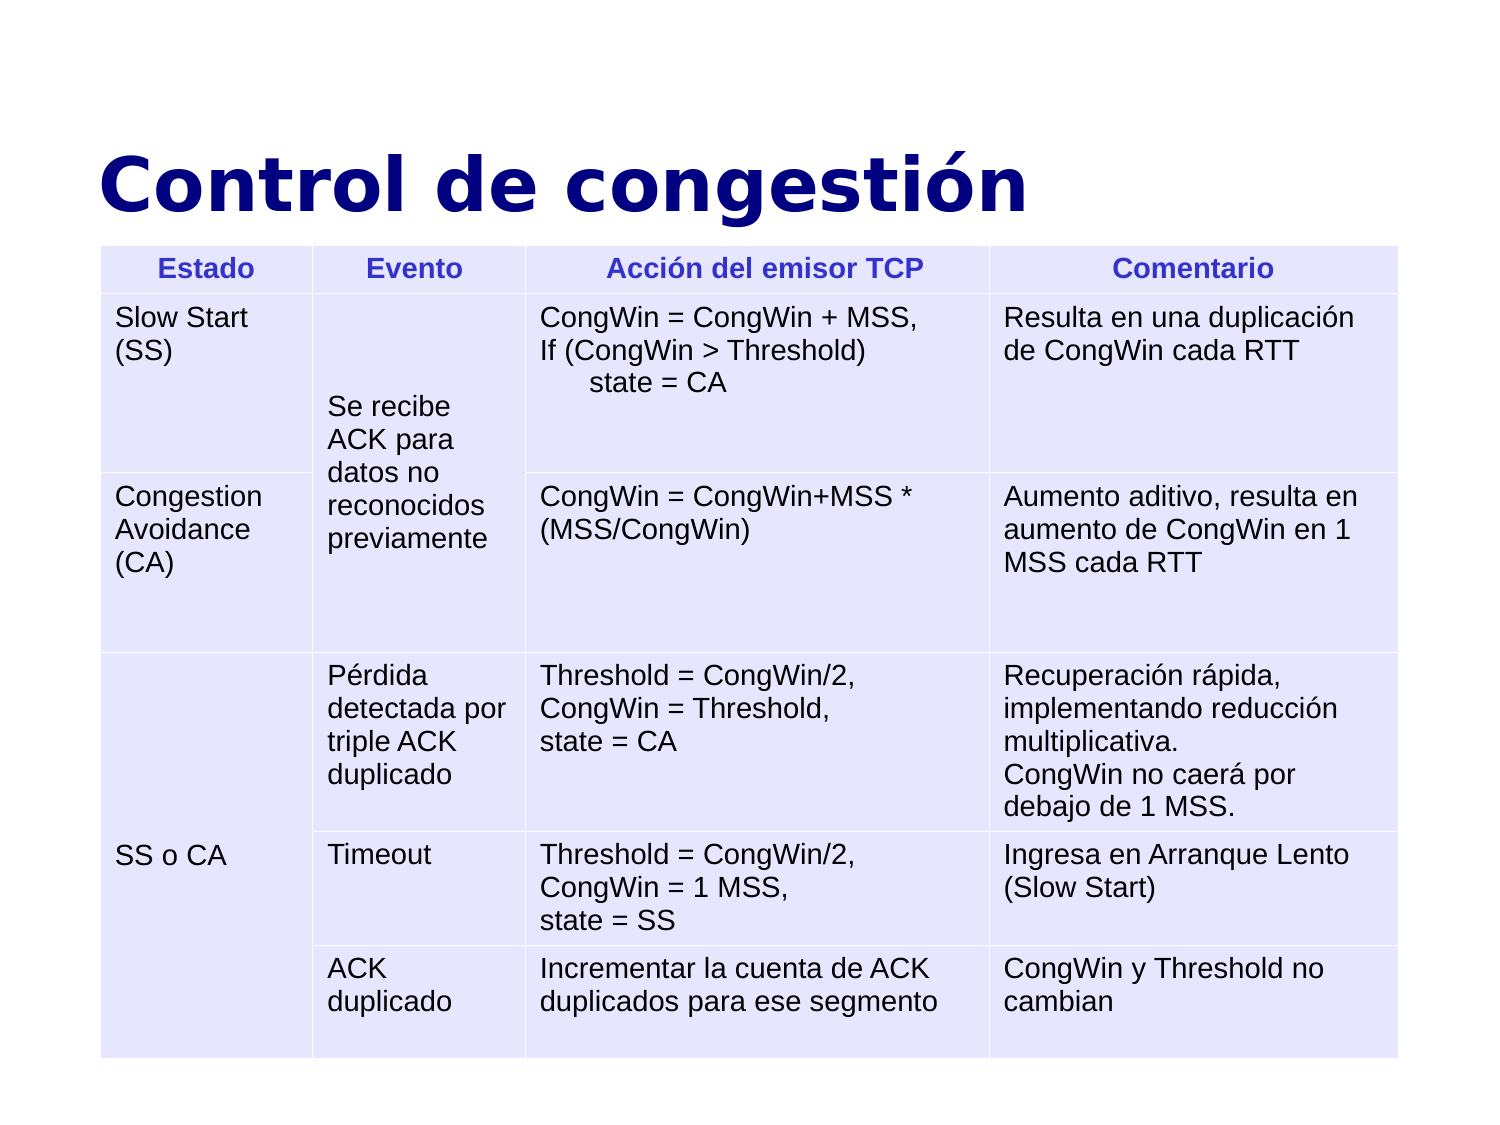

# Control de congestión
| Estado | Evento | Acción del emisor TCP | Comentario |
| --- | --- | --- | --- |
| Slow Start (SS) | Se recibe ACK para datos no reconocidos previamente | CongWin = CongWin + MSS, If (CongWin > Threshold) state = CA | Resulta en una duplicación de CongWin cada RTT |
| Congestion Avoidance (CA) | | CongWin = CongWin+MSS \* (MSS/CongWin) | Aumento aditivo, resulta en aumento de CongWin en 1 MSS cada RTT |
| SS o CA | Pérdida detectada por triple ACK duplicado | Threshold = CongWin/2, CongWin = Threshold, state = CA | Recuperación rápida, implementando reducción multiplicativa. CongWin no caerá por debajo de 1 MSS. |
| | Timeout | Threshold = CongWin/2, CongWin = 1 MSS, state = SS | Ingresa en Arranque Lento (Slow Start) |
| | ACK duplicado | Incrementar la cuenta de ACK duplicados para ese segmento | CongWin y Threshold no cambian |